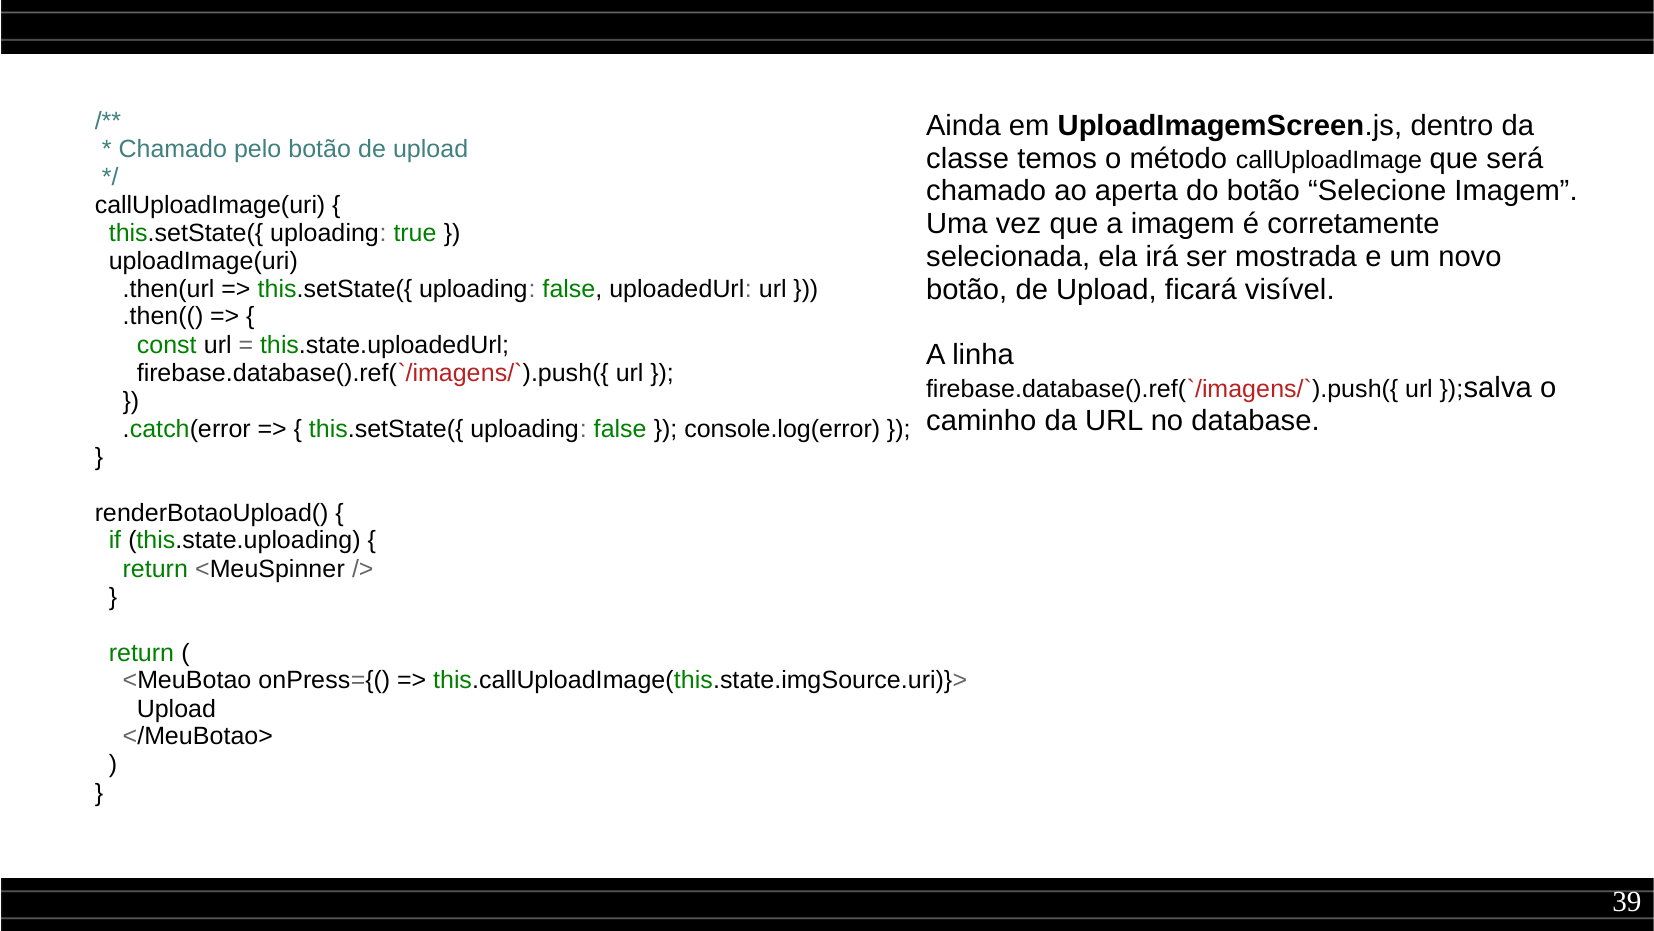

/**
 * Chamado pelo botão de upload
 */
 callUploadImage(uri) {
 this.setState({ uploading: true })
 uploadImage(uri)
 .then(url => this.setState({ uploading: false, uploadedUrl: url }))
 .then(() => {
 const url = this.state.uploadedUrl;
 firebase.database().ref(`/imagens/`).push({ url });
 })
 .catch(error => { this.setState({ uploading: false }); console.log(error) });
 }
 renderBotaoUpload() {
 if (this.state.uploading) {
 return <MeuSpinner />
 }
 return (
 <MeuBotao onPress={() => this.callUploadImage(this.state.imgSource.uri)}>
 Upload
 </MeuBotao>
 )
 }
Ainda em UploadImagemScreen.js, dentro da classe temos o método callUploadImage que será chamado ao aperta do botão “Selecione Imagem”. Uma vez que a imagem é corretamente selecionada, ela irá ser mostrada e um novo botão, de Upload, ficará visível.
A linha firebase.database().ref(`/imagens/`).push({ url });salva o caminho da URL no database.